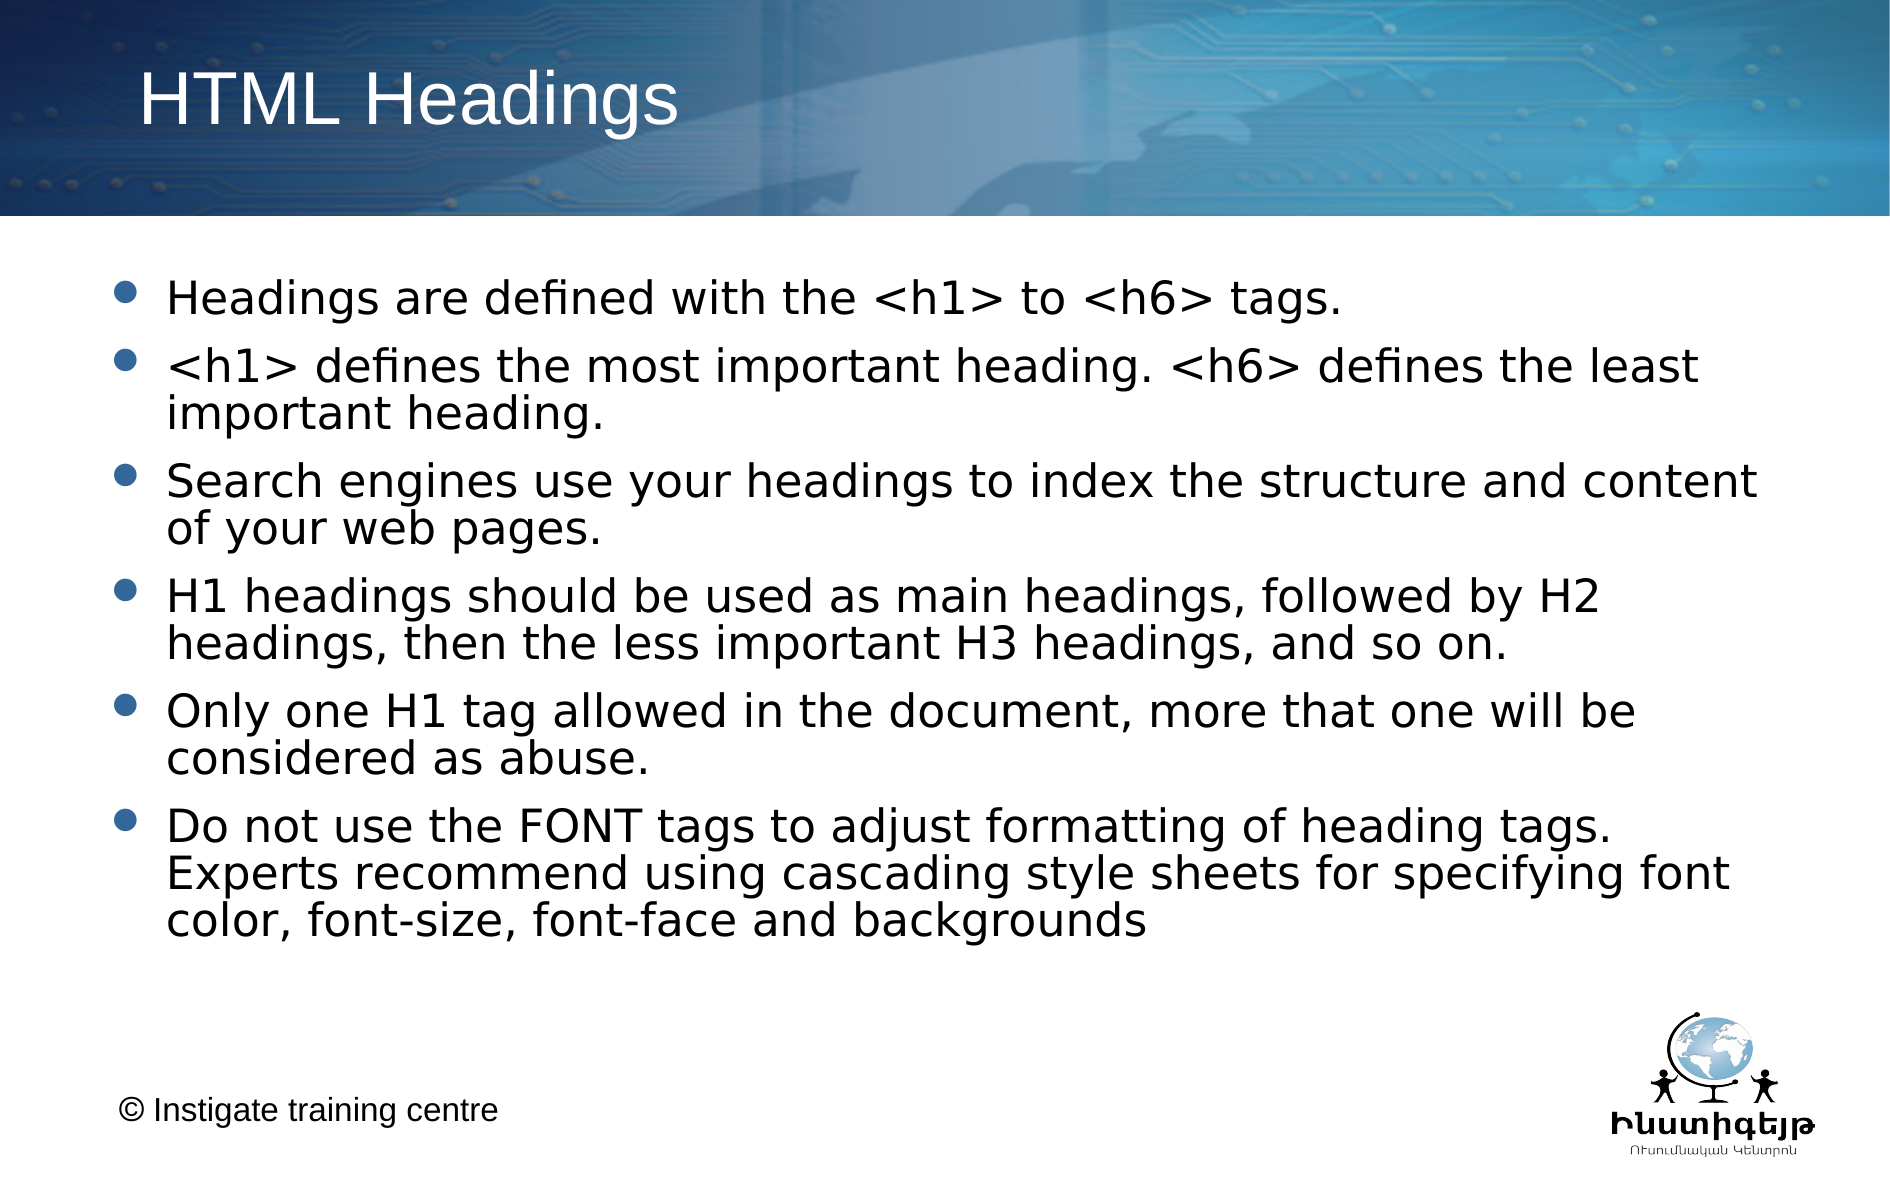

HTML Headings
# Headings are defined with the <h1> to <h6> tags.
<h1> defines the most important heading. <h6> defines the least important heading.
Search engines use your headings to index the structure and content of your web pages.
H1 headings should be used as main headings, followed by H2 headings, then the less important H3 headings, and so on.
Only one H1 tag allowed in the document, more that one will be considered as abuse.
Do not use the FONT tags to adjust formatting of heading tags. Experts recommend using cascading style sheets for specifying font color, font-size, font-face and backgrounds